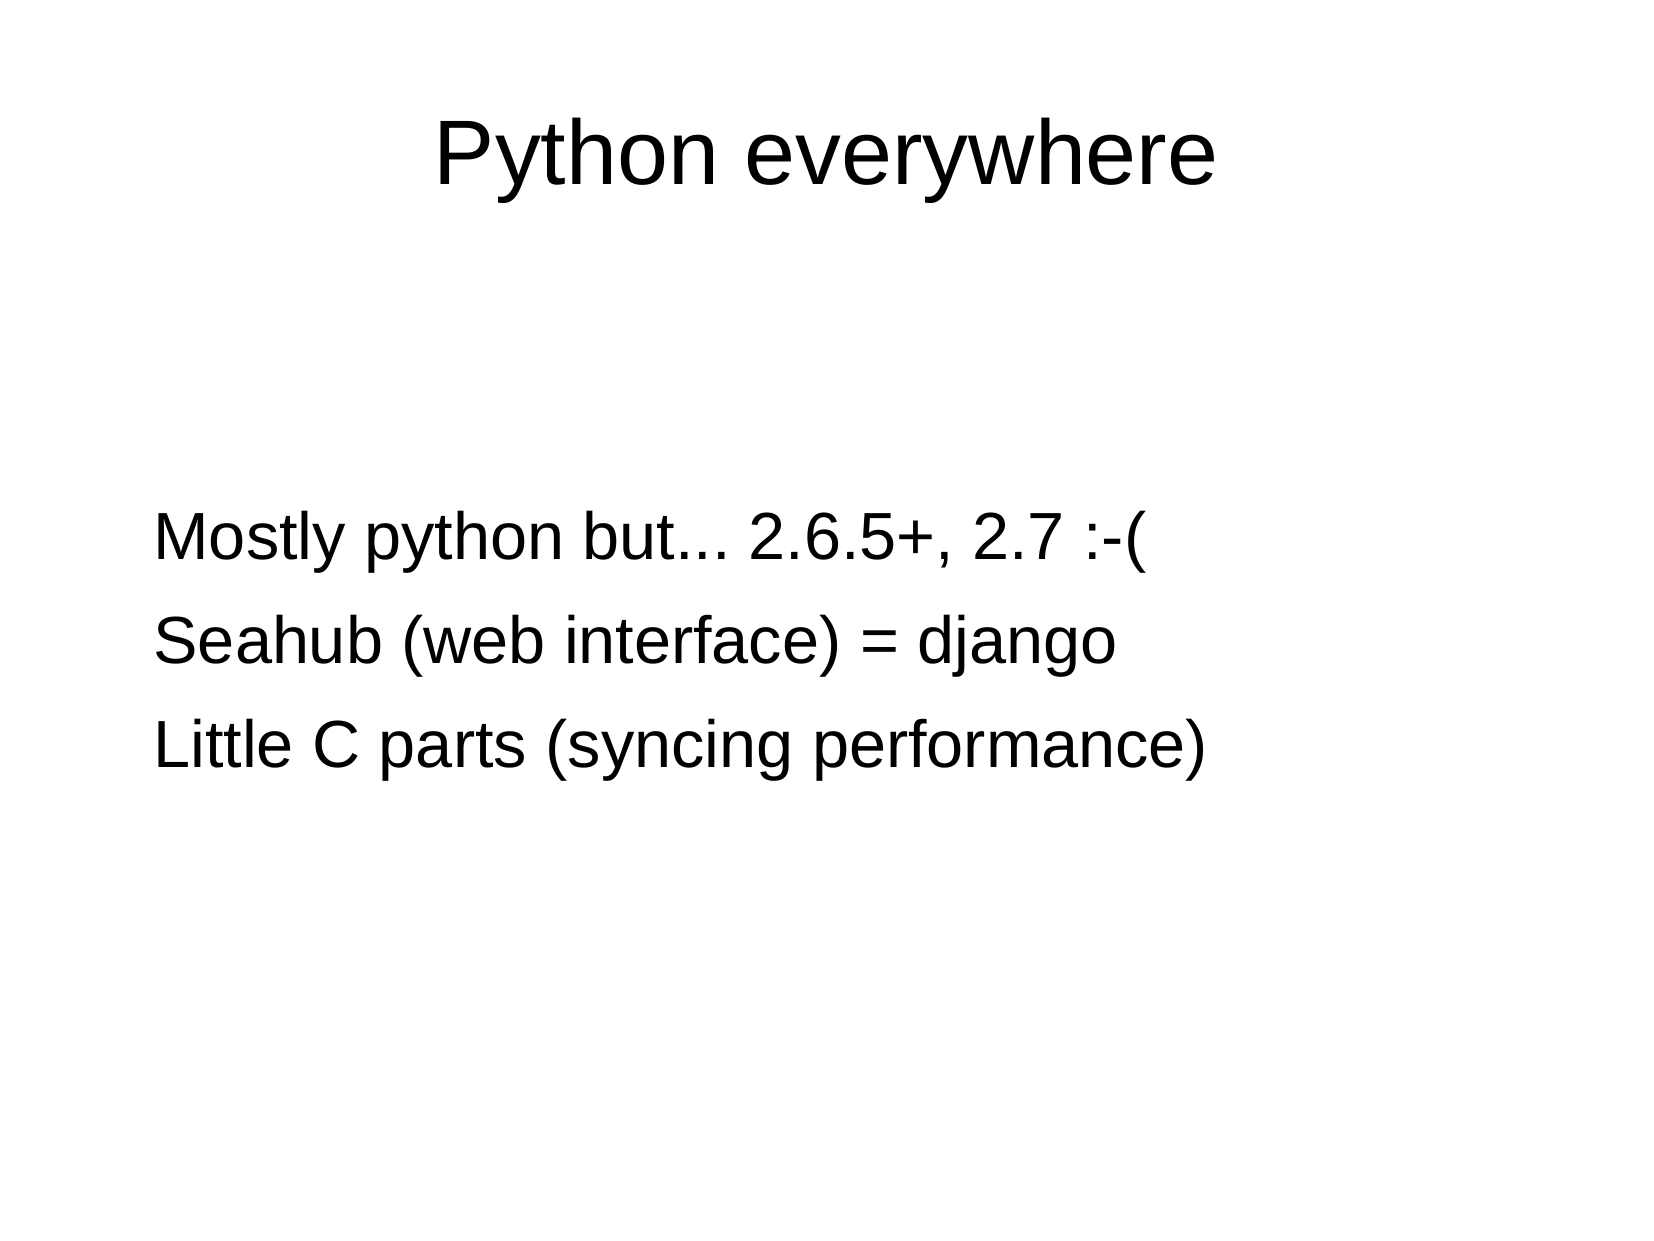

# Python everywhere
Mostly python but... 2.6.5+, 2.7 :-(
Seahub (web interface) = django
Little C parts (syncing performance)